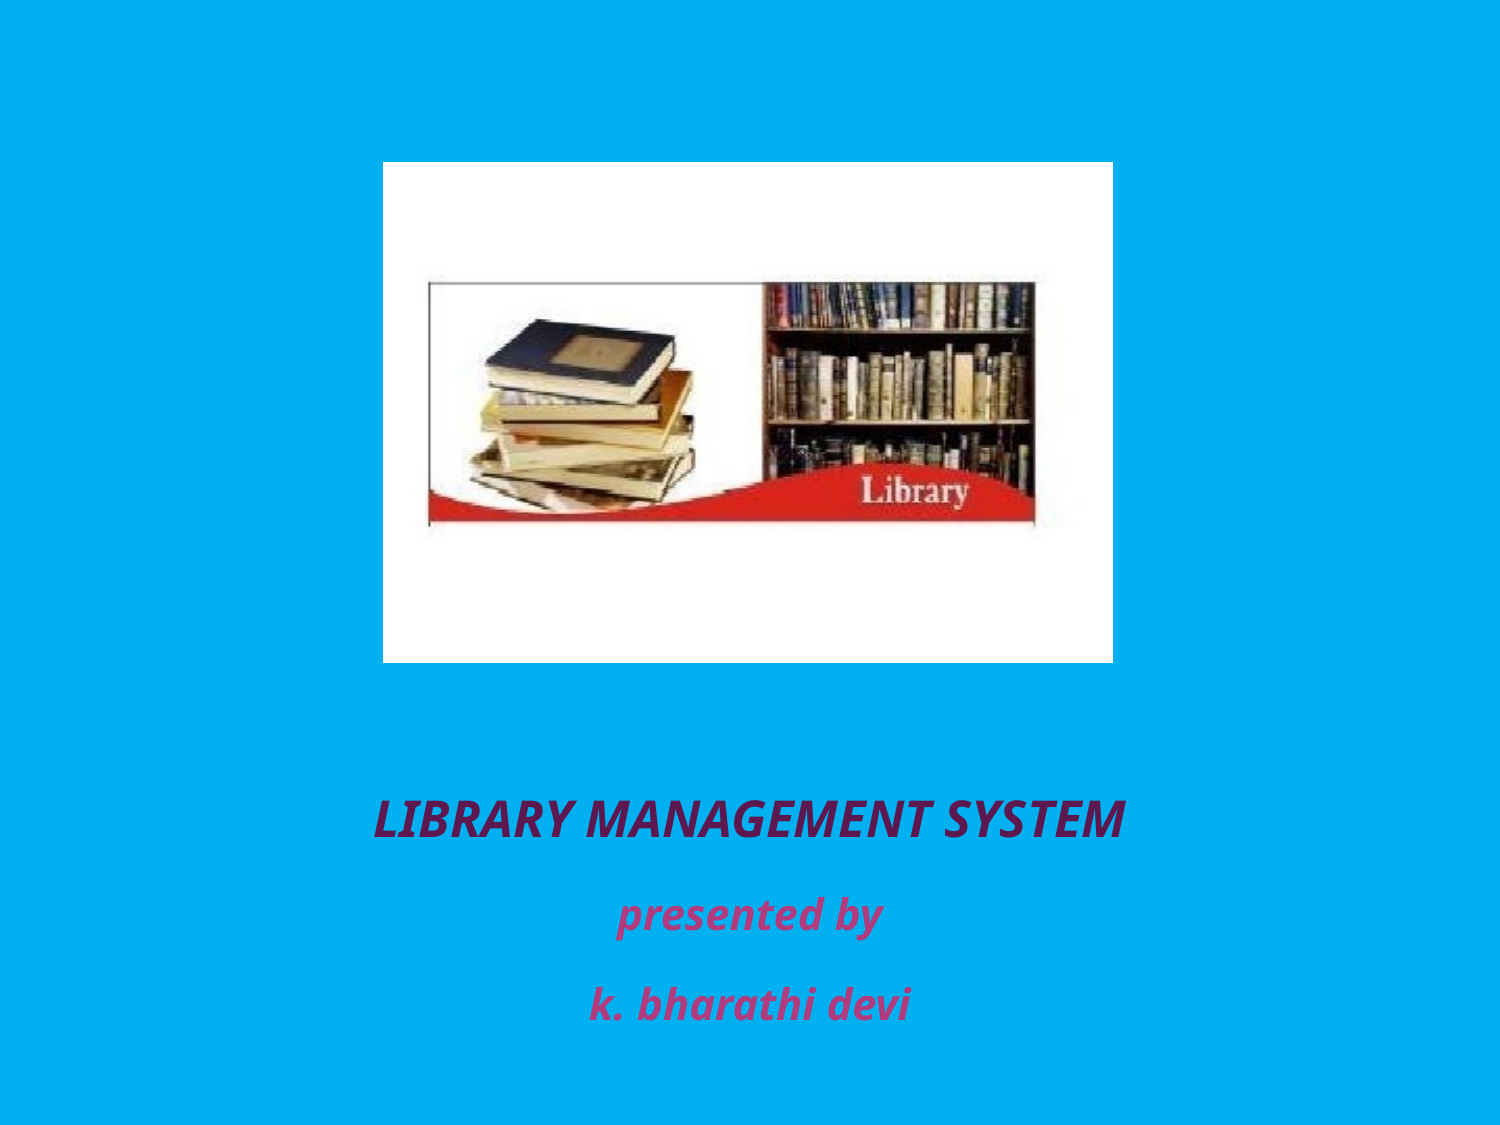

# LIBRARY MANAGEMENT SYSTEM presented by k. bharathi devi